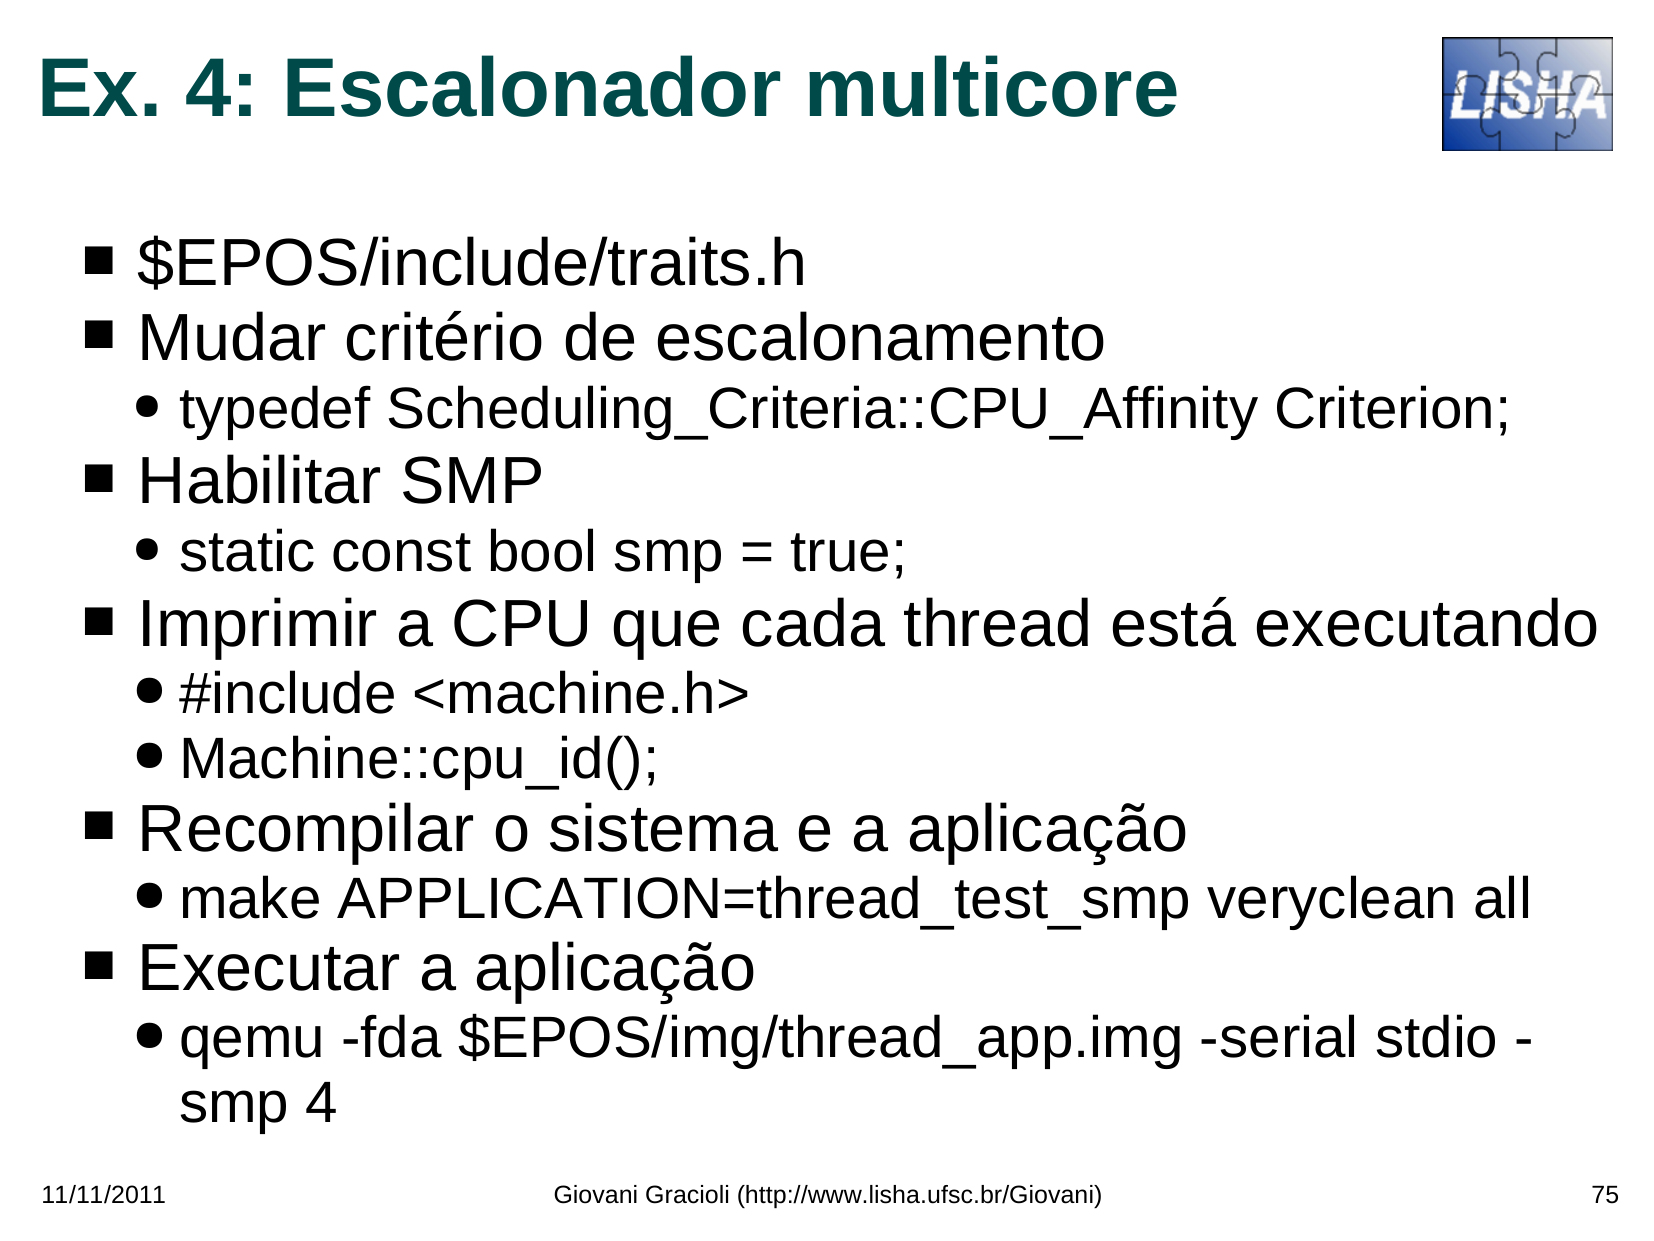

# Ex. 4: Escalonador multicore
$EPOS/include/traits.h
Mudar critério de escalonamento
﻿typedef Scheduling_Criteria::CPU_Affinity Criterion;
Habilitar SMP
﻿static const bool smp = true;
Imprimir a CPU que cada thread está executando
#include <machine.h>
Machine::cpu_id();
Recompilar o sistema e a aplicação
make APPLICATION=thread_test_smp veryclean all
Executar a aplicação
qemu -fda $EPOS/img/thread_app.img -serial stdio -smp 4